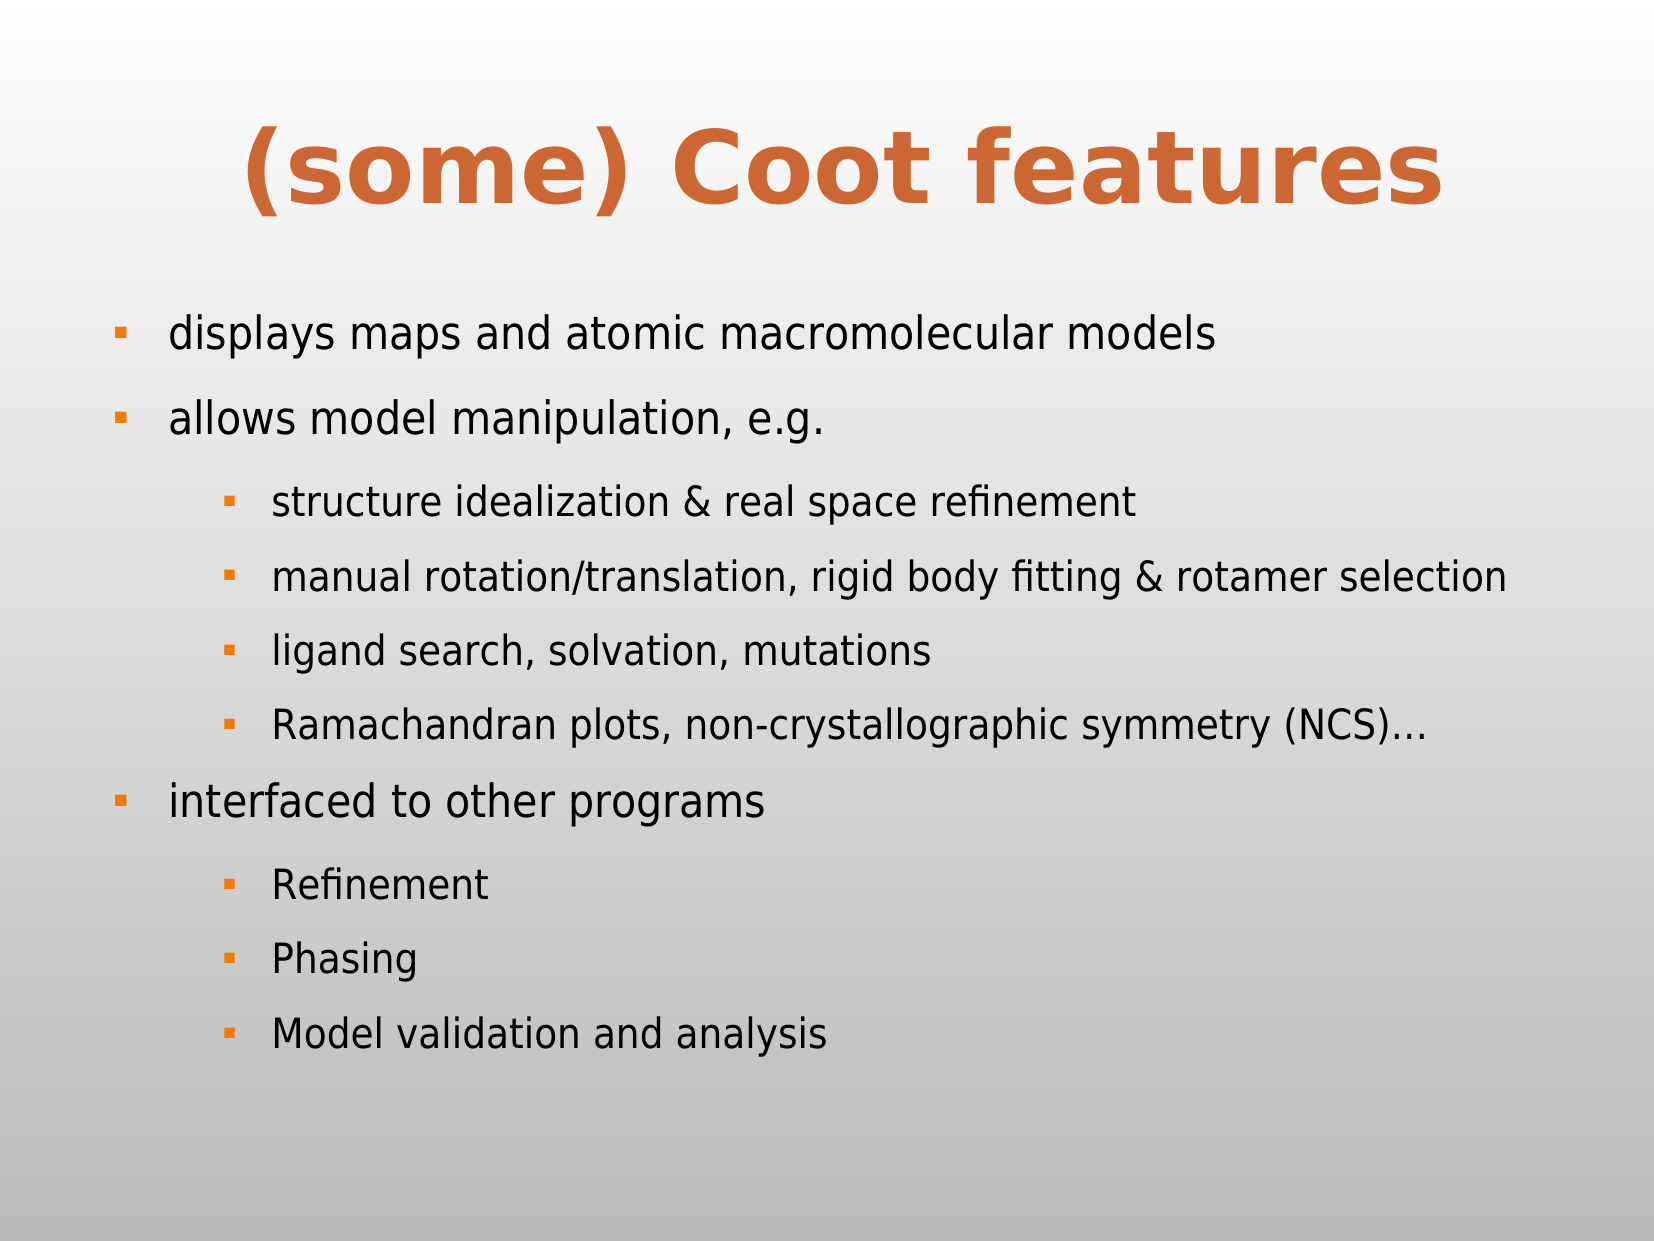

# (some) Coot features
displays maps and atomic macromolecular models
allows model manipulation, e.g.
structure idealization & real space refinement
manual rotation/translation, rigid body fitting & rotamer selection
ligand search, solvation, mutations
Ramachandran plots, non-crystallographic symmetry (NCS)…
interfaced to other programs
Refinement
Phasing
Model validation and analysis